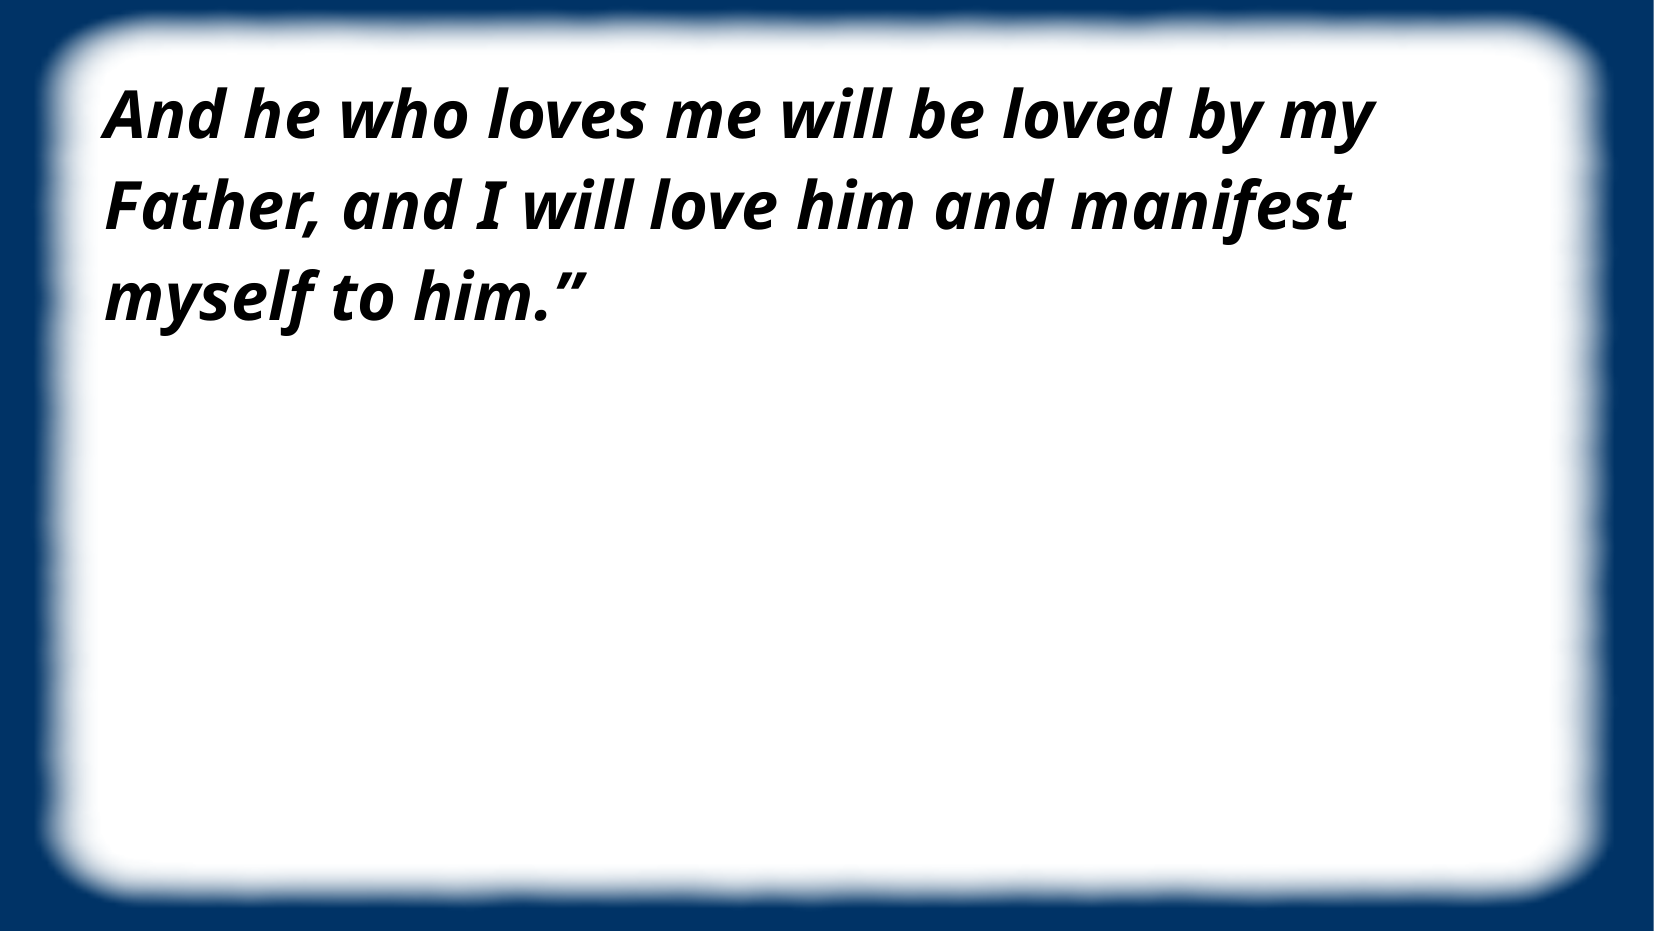

And he who loves me will be loved by my Father, and I will love him and manifest myself to him.”